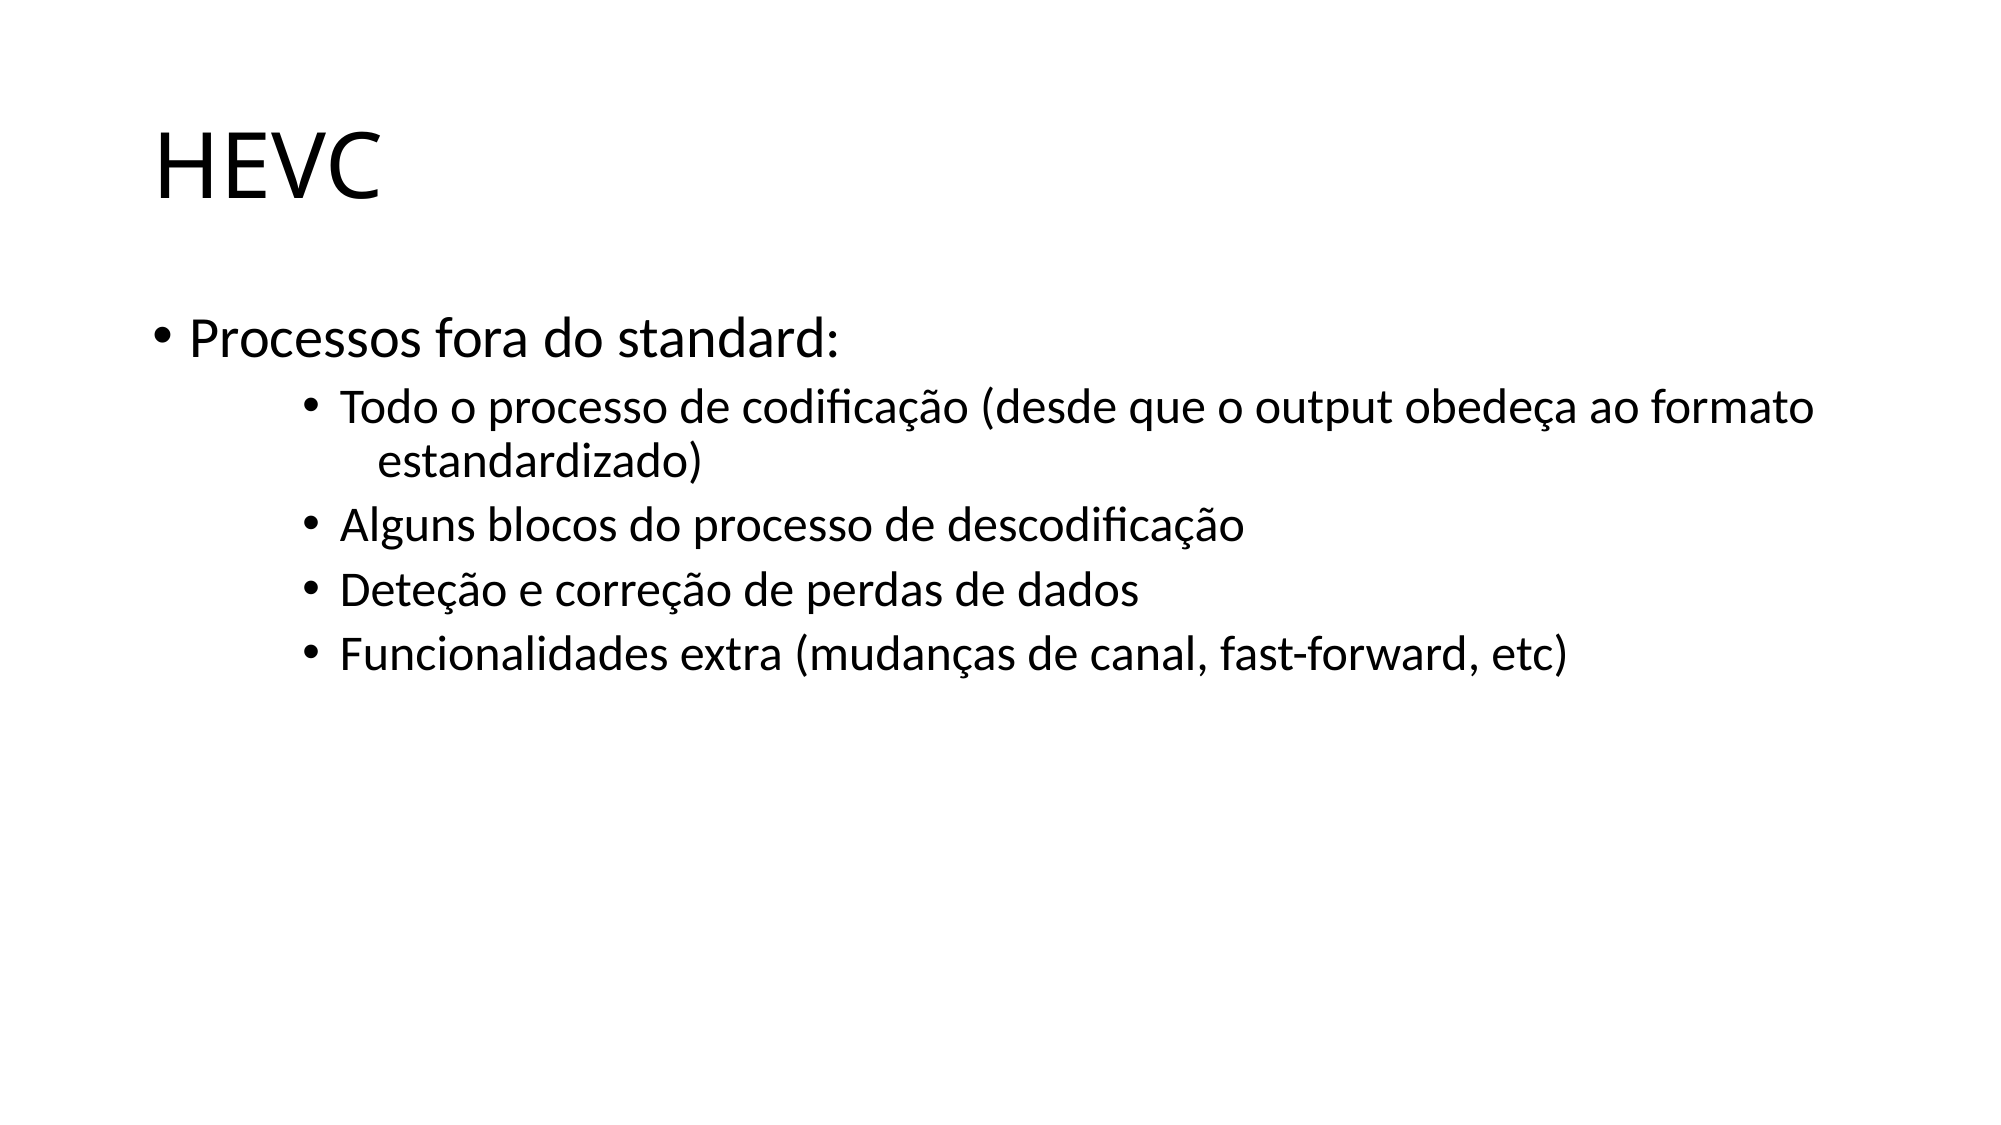

# HEVC
Processos fora do standard:
Todo o processo de codificação (desde que o output obedeça ao formato estandardizado)
Alguns blocos do processo de descodificação
Deteção e correção de perdas de dados
Funcionalidades extra (mudanças de canal, fast-forward, etc)